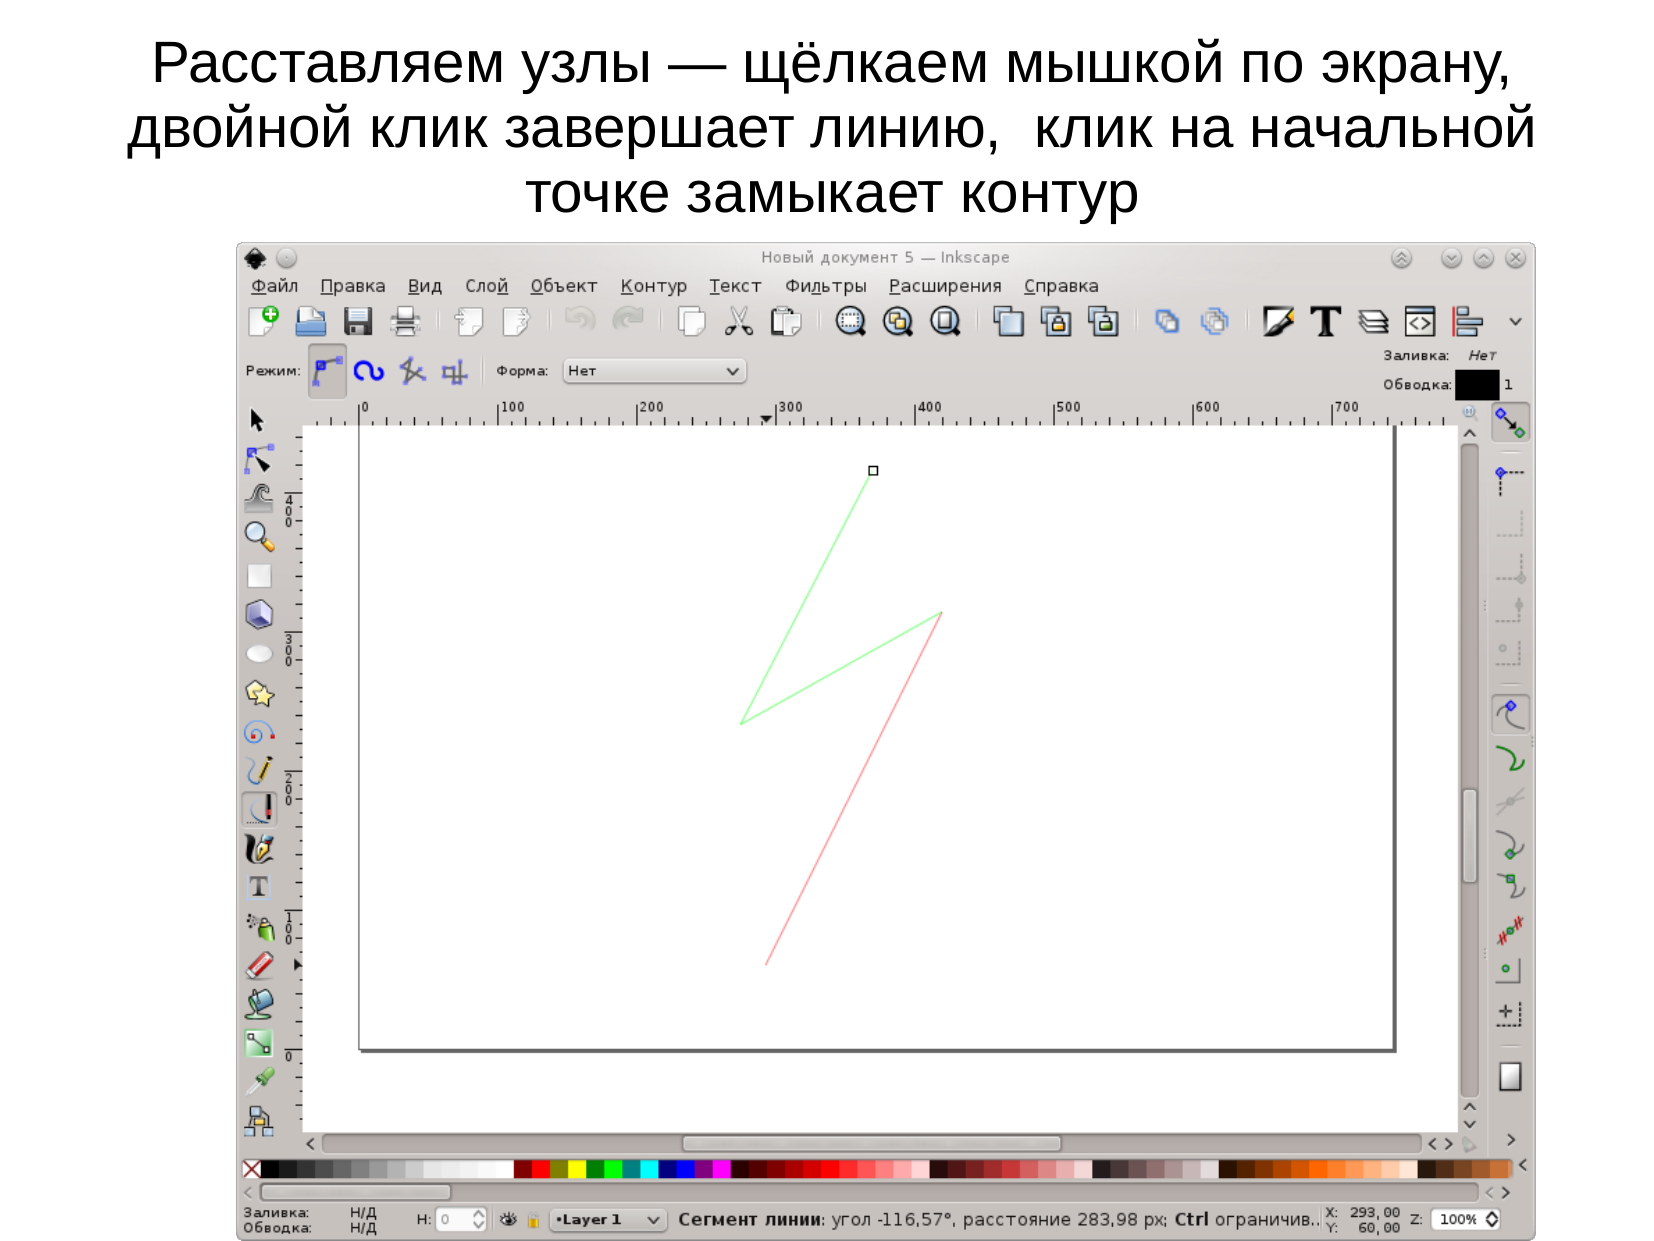

# Расставляем узлы — щёлкаем мышкой по экрану, двойной клик завершает линию, клик на начальной точке замыкает контур